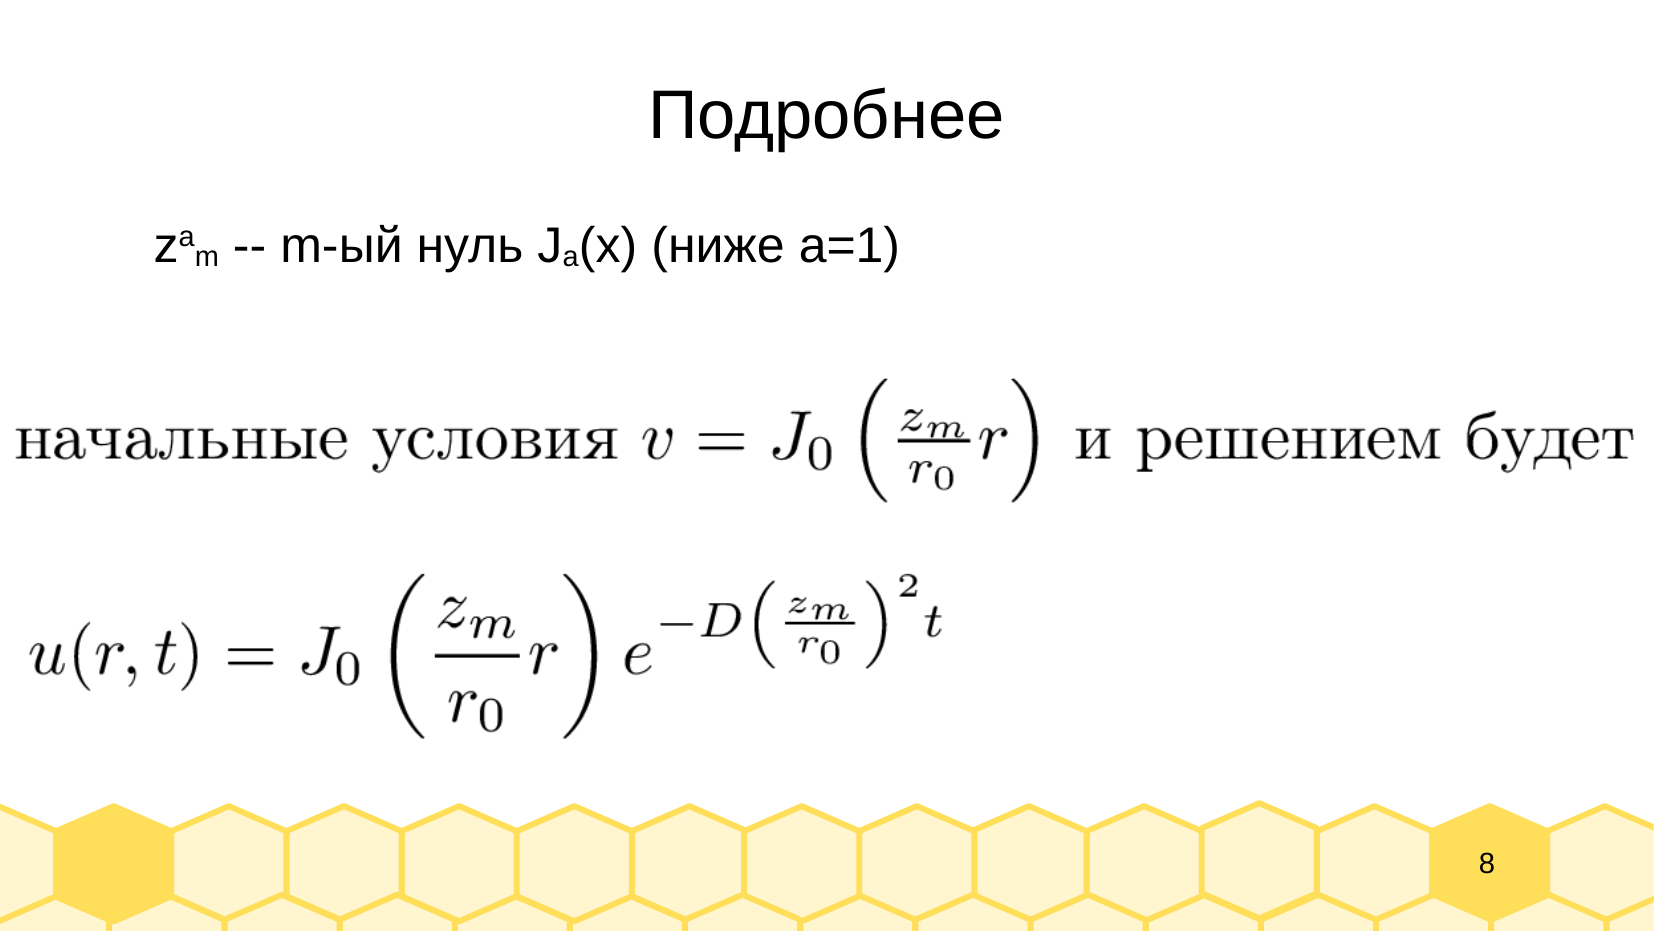

# Подробнее
zam -- m-ый нуль Ja(x) (ниже a=1)